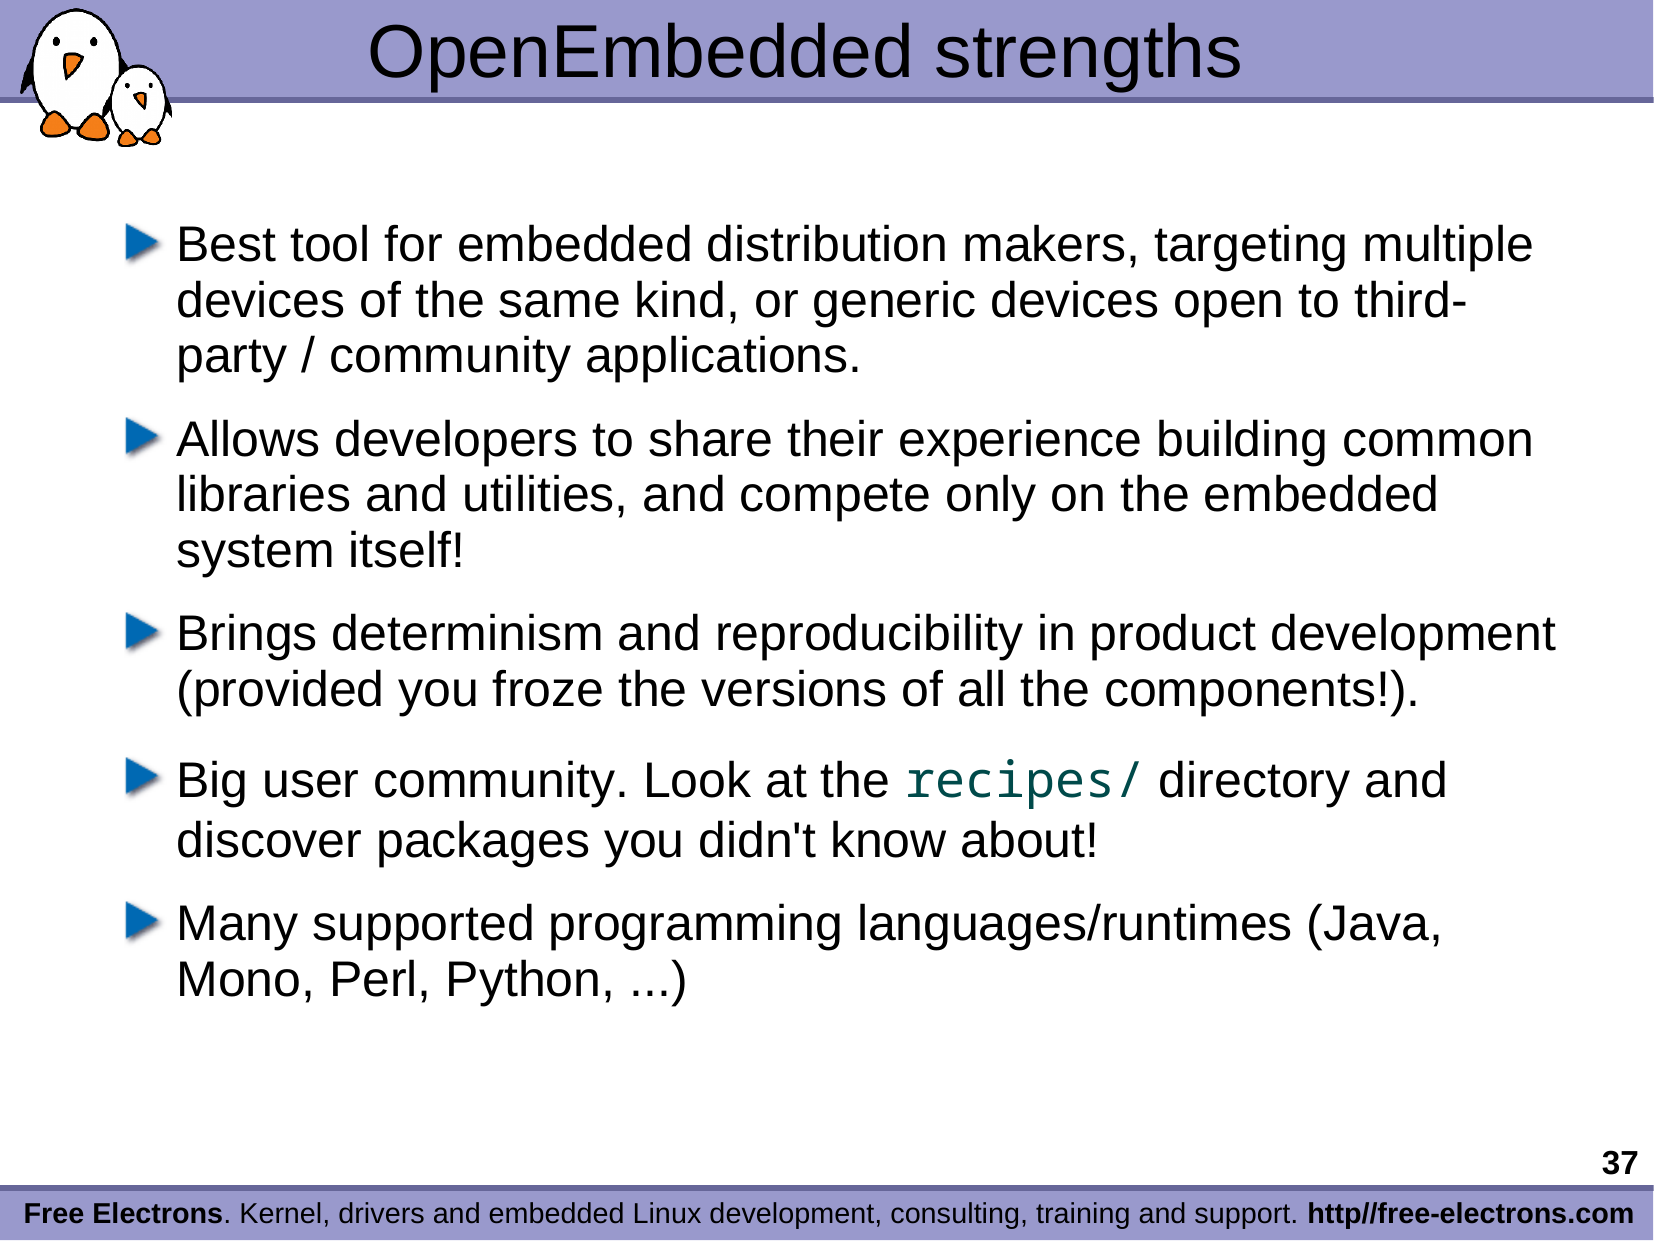

# OpenEmbedded strengths
Best tool for embedded distribution makers, targeting multiple devices of the same kind, or generic devices open to third-party / community applications.
Allows developers to share their experience building common libraries and utilities, and compete only on the embedded system itself!
Brings determinism and reproducibility in product development
(provided you froze the versions of all the components!).
Big user community. Look at the recipes/ directory and discover packages you didn't know about!
Many supported programming languages/runtimes (Java, Mono, Perl, Python, ...)